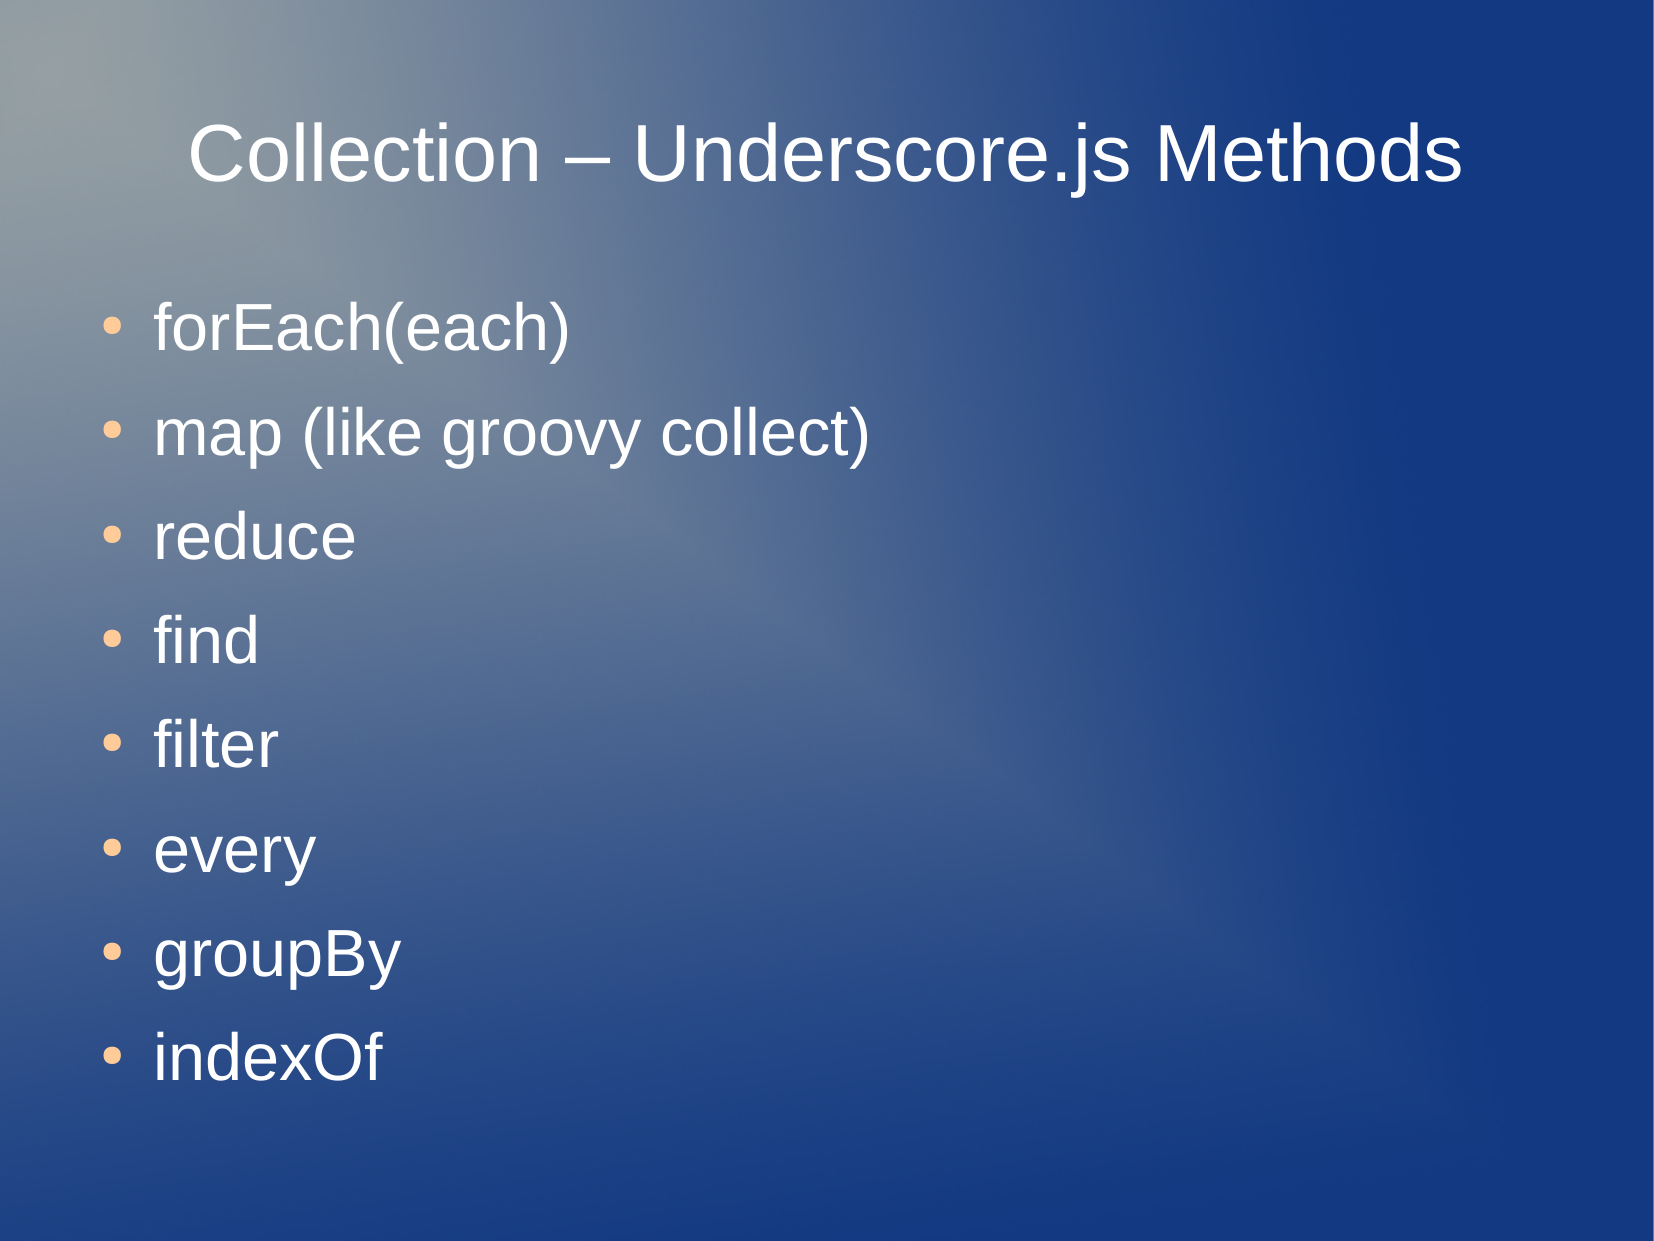

# Collection – Underscore.js Methods
forEach(each)
map (like groovy collect)
reduce
find
filter
every
groupBy
indexOf